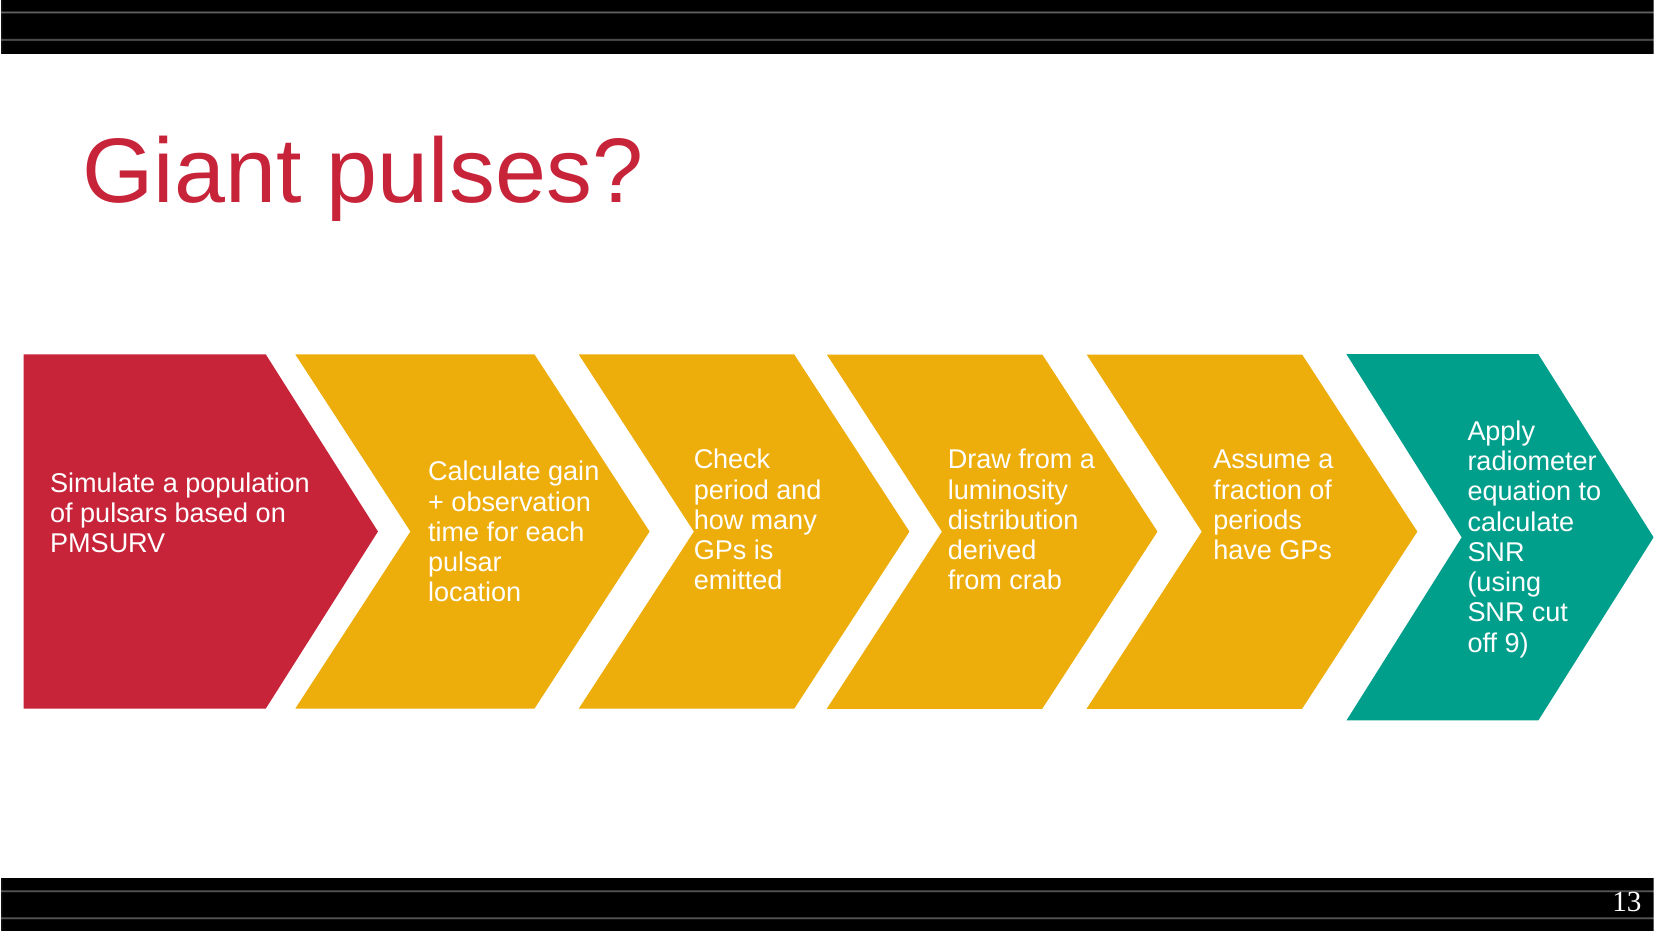

# Giant pulses?
Apply radiometer equation to calculate SNR (using SNR cut off 9)
Check period and how many GPs is emitted
Draw from a luminosity distribution derived from crab
Assume a fraction of periods have GPs
Calculate gain + observation time for each pulsar location
Simulate a population of pulsars based on PMSURV